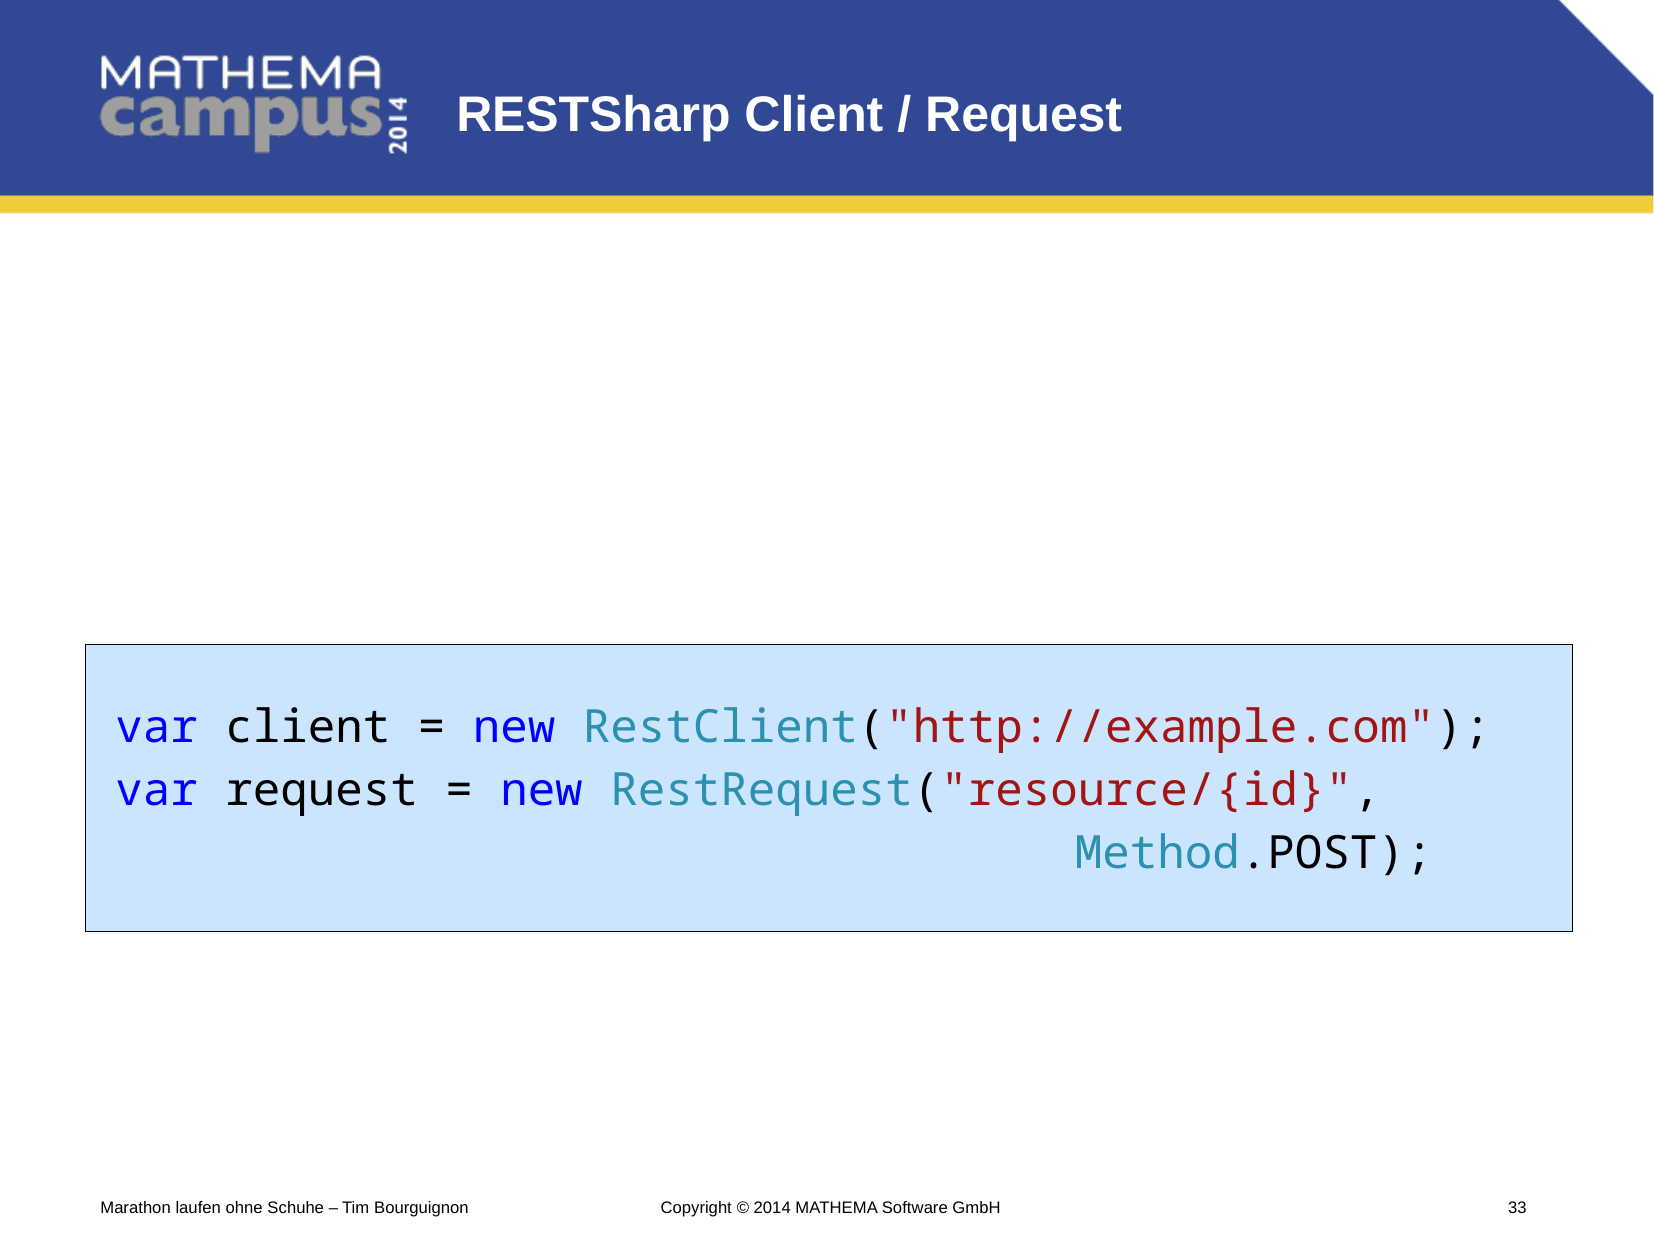

# RESTSharp Client / Request
var client = new RestClient("http://example.com");
var request = new RestRequest("resource/{id}",
													Method.POST);